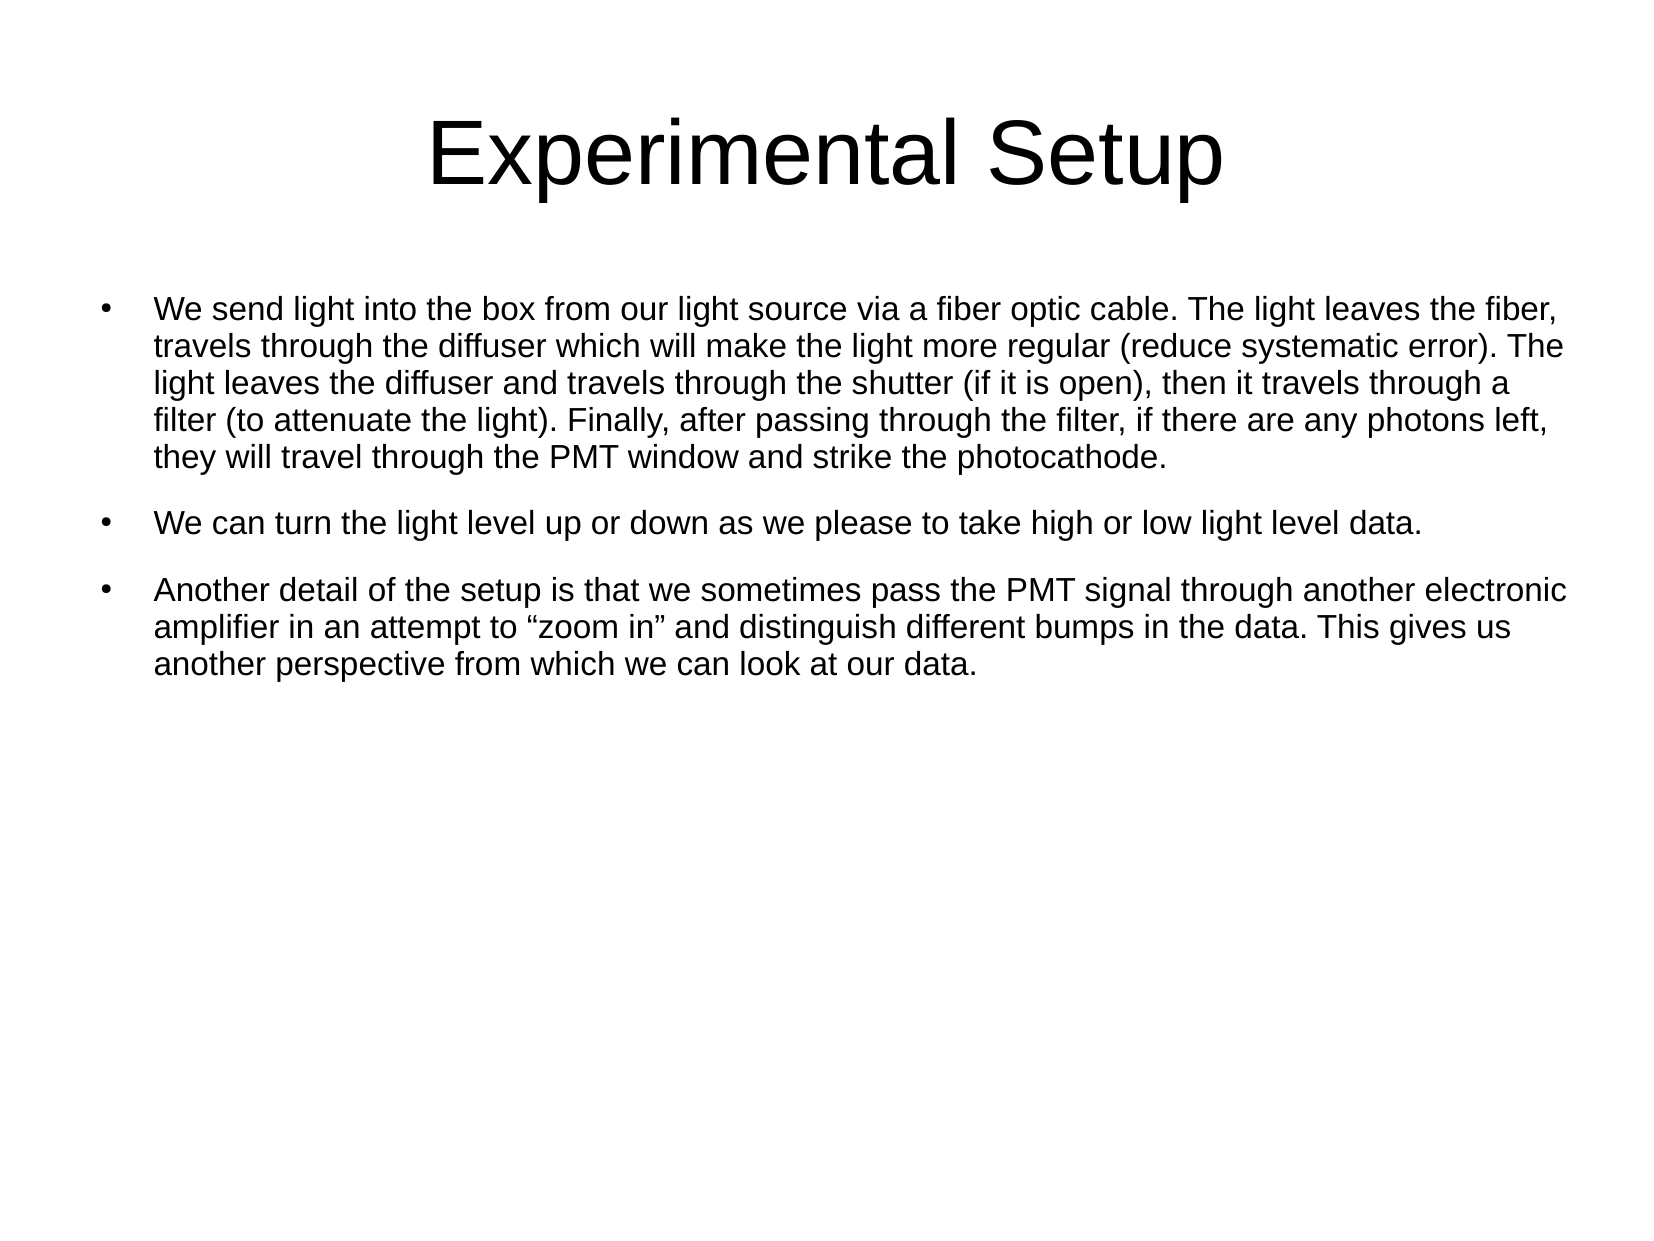

# Experimental Setup
We send light into the box from our light source via a fiber optic cable. The light leaves the fiber, travels through the diffuser which will make the light more regular (reduce systematic error). The light leaves the diffuser and travels through the shutter (if it is open), then it travels through a filter (to attenuate the light). Finally, after passing through the filter, if there are any photons left, they will travel through the PMT window and strike the photocathode.
We can turn the light level up or down as we please to take high or low light level data.
Another detail of the setup is that we sometimes pass the PMT signal through another electronic amplifier in an attempt to “zoom in” and distinguish different bumps in the data. This gives us another perspective from which we can look at our data.